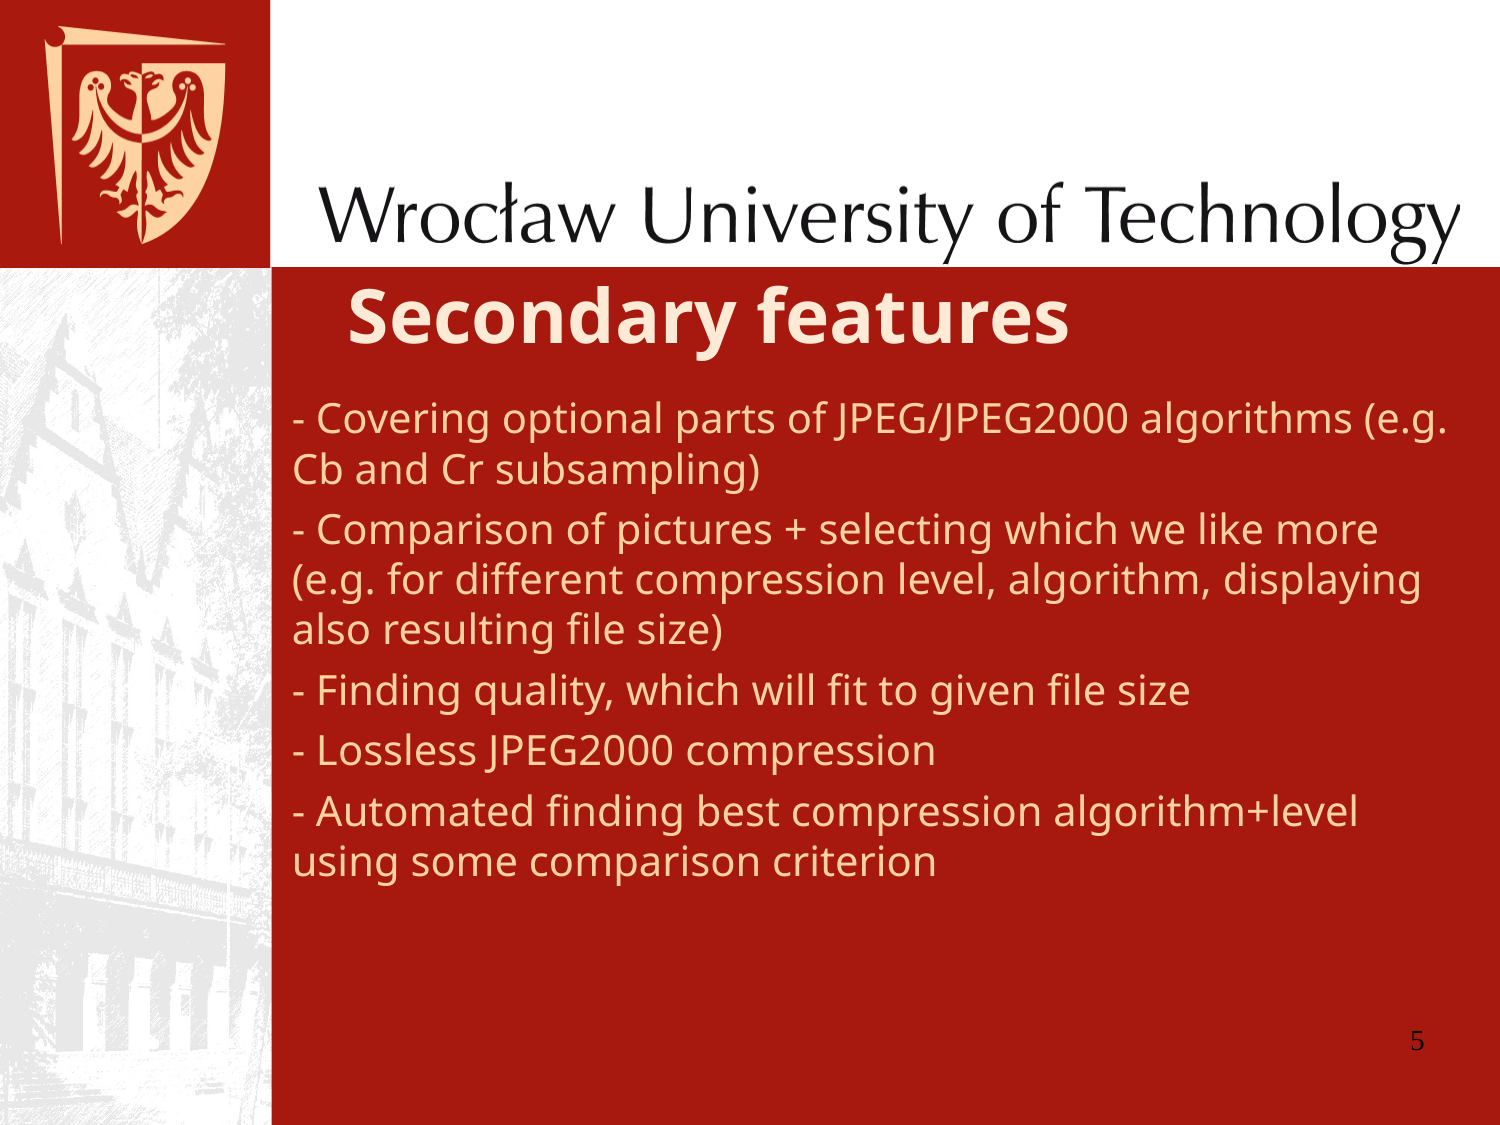

# Secondary features
- Covering optional parts of JPEG/JPEG2000 algorithms (e.g. Cb and Cr subsampling)
- Comparison of pictures + selecting which we like more (e.g. for different compression level, algorithm, displaying also resulting file size)
- Finding quality, which will fit to given file size
- Lossless JPEG2000 compression
- Automated finding best compression algorithm+level using some comparison criterion
5